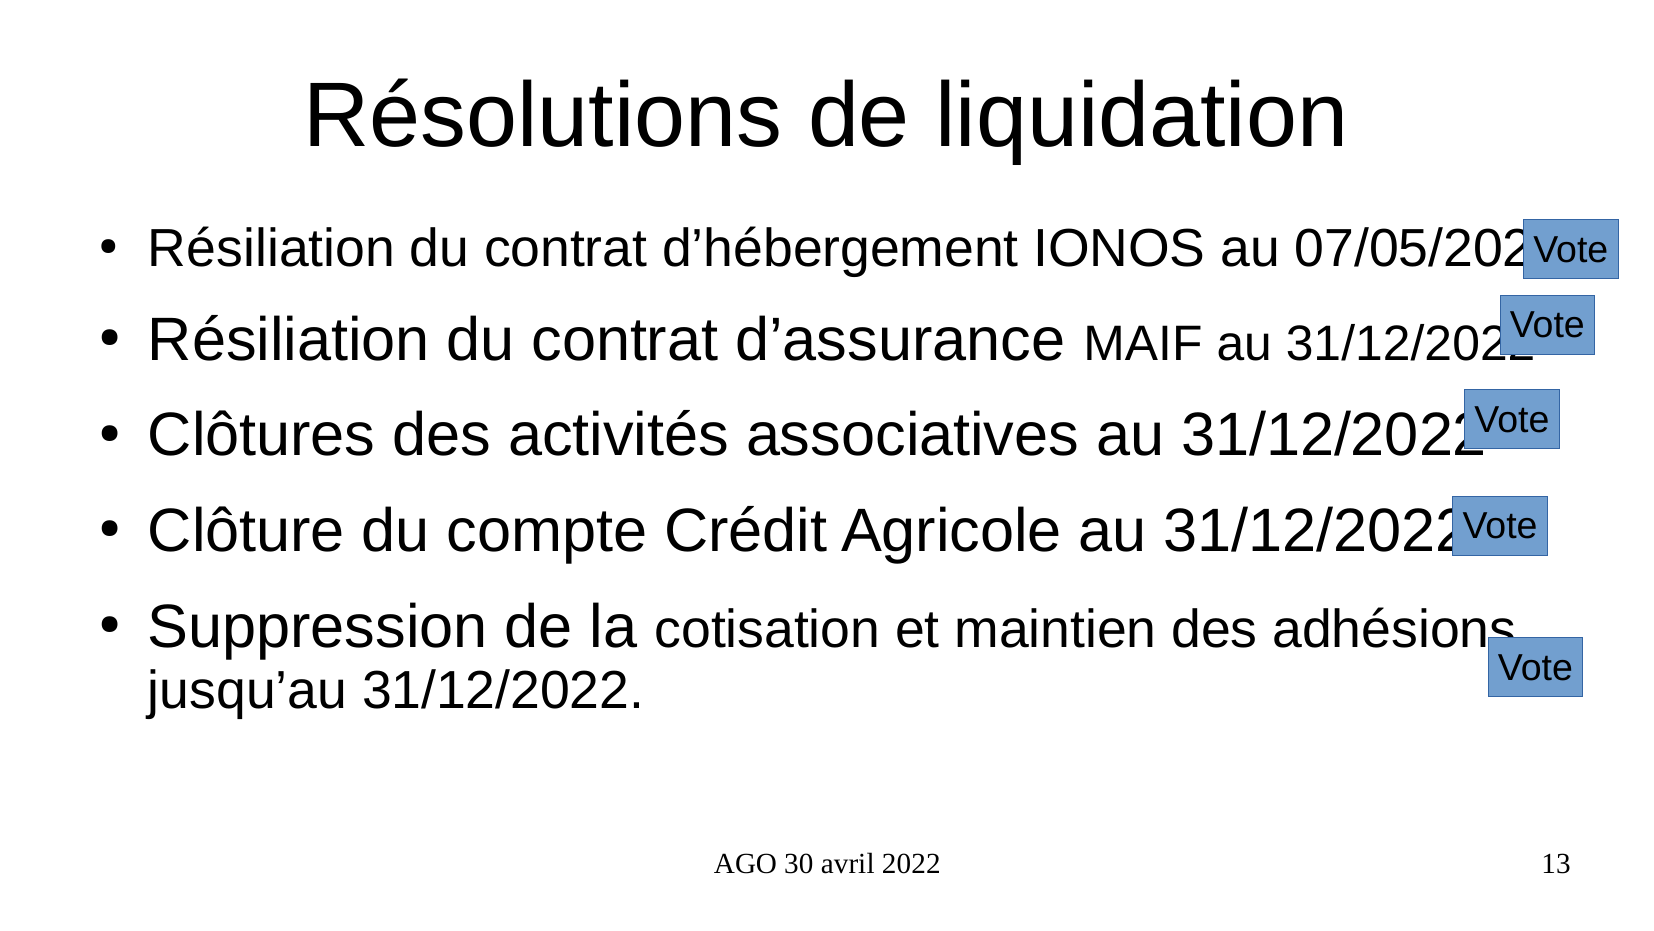

# Résolutions de liquidation
Résiliation du contrat d’hébergement IONOS au 07/05/2022
Résiliation du contrat d’assurance MAIF au 31/12/2022
Clôtures des activités associatives au 31/12/2022
Clôture du compte Crédit Agricole au 31/12/2022
Suppression de la cotisation et maintien des adhésions jusqu’au 31/12/2022.
Vote
Vote
Vote
Vote
Vote
AGO 30 avril 2022
13